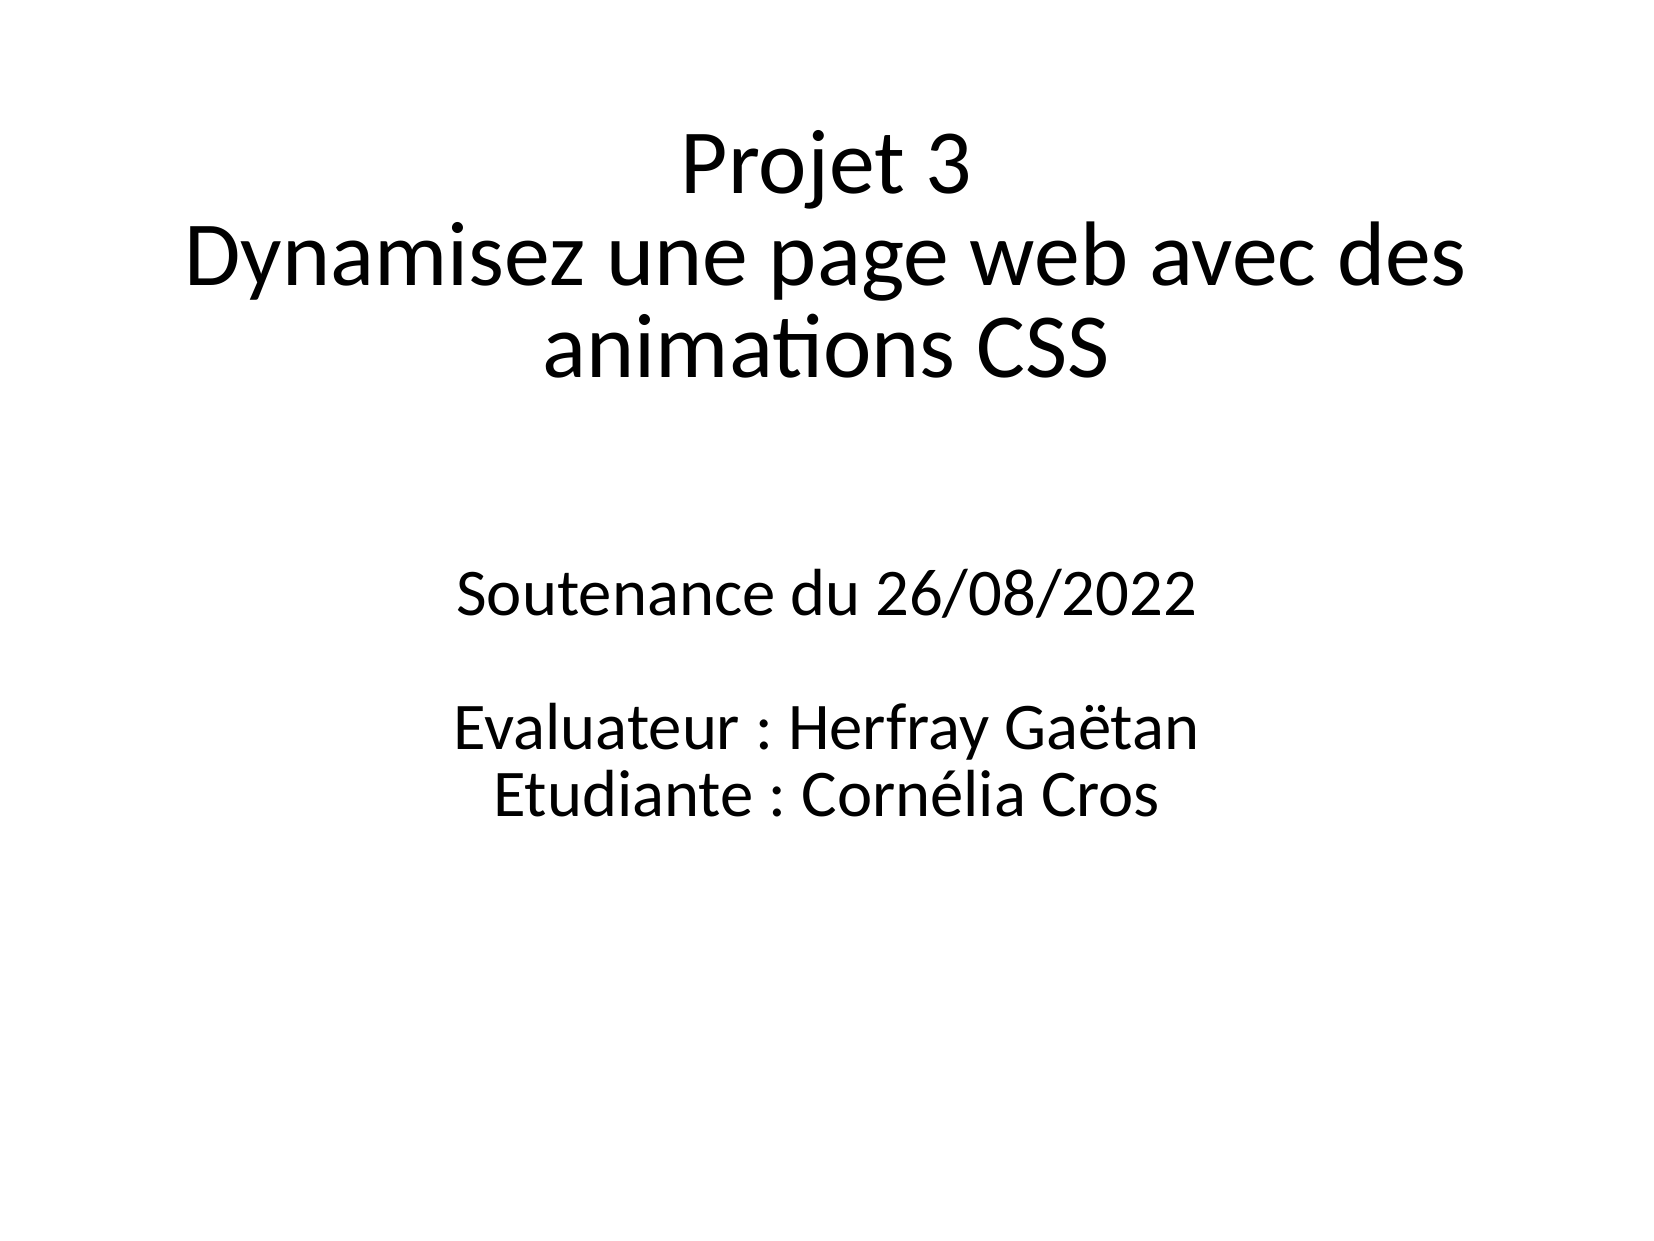

# Projet 3 Dynamisez une page web avec des animations CSS
Soutenance du 26/08/2022
Evaluateur : Herfray Gaëtan
Etudiante : Cornélia Cros